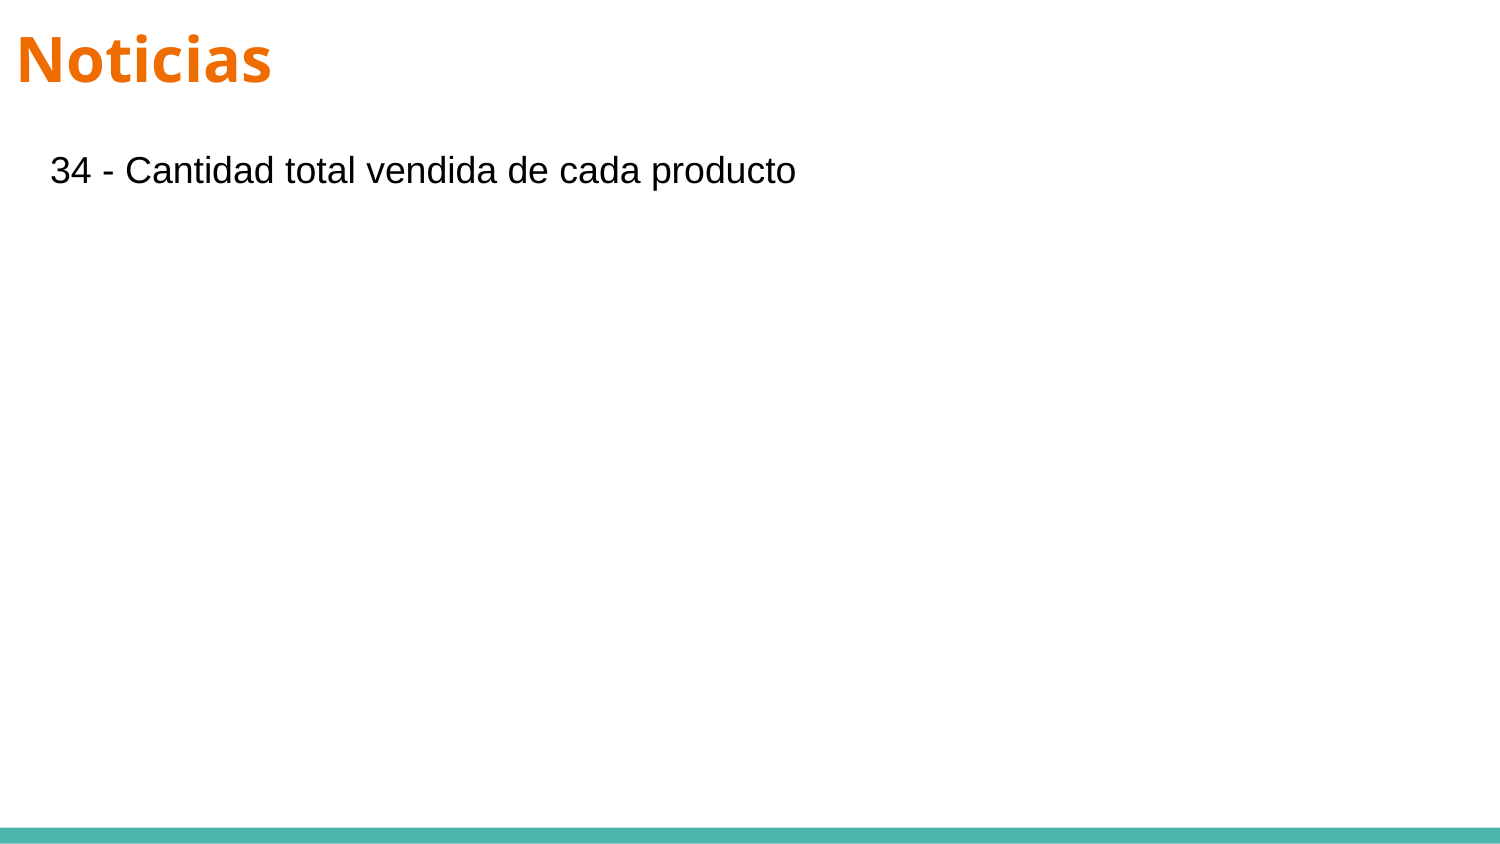

# Noticias
34 - Cantidad total vendida de cada producto